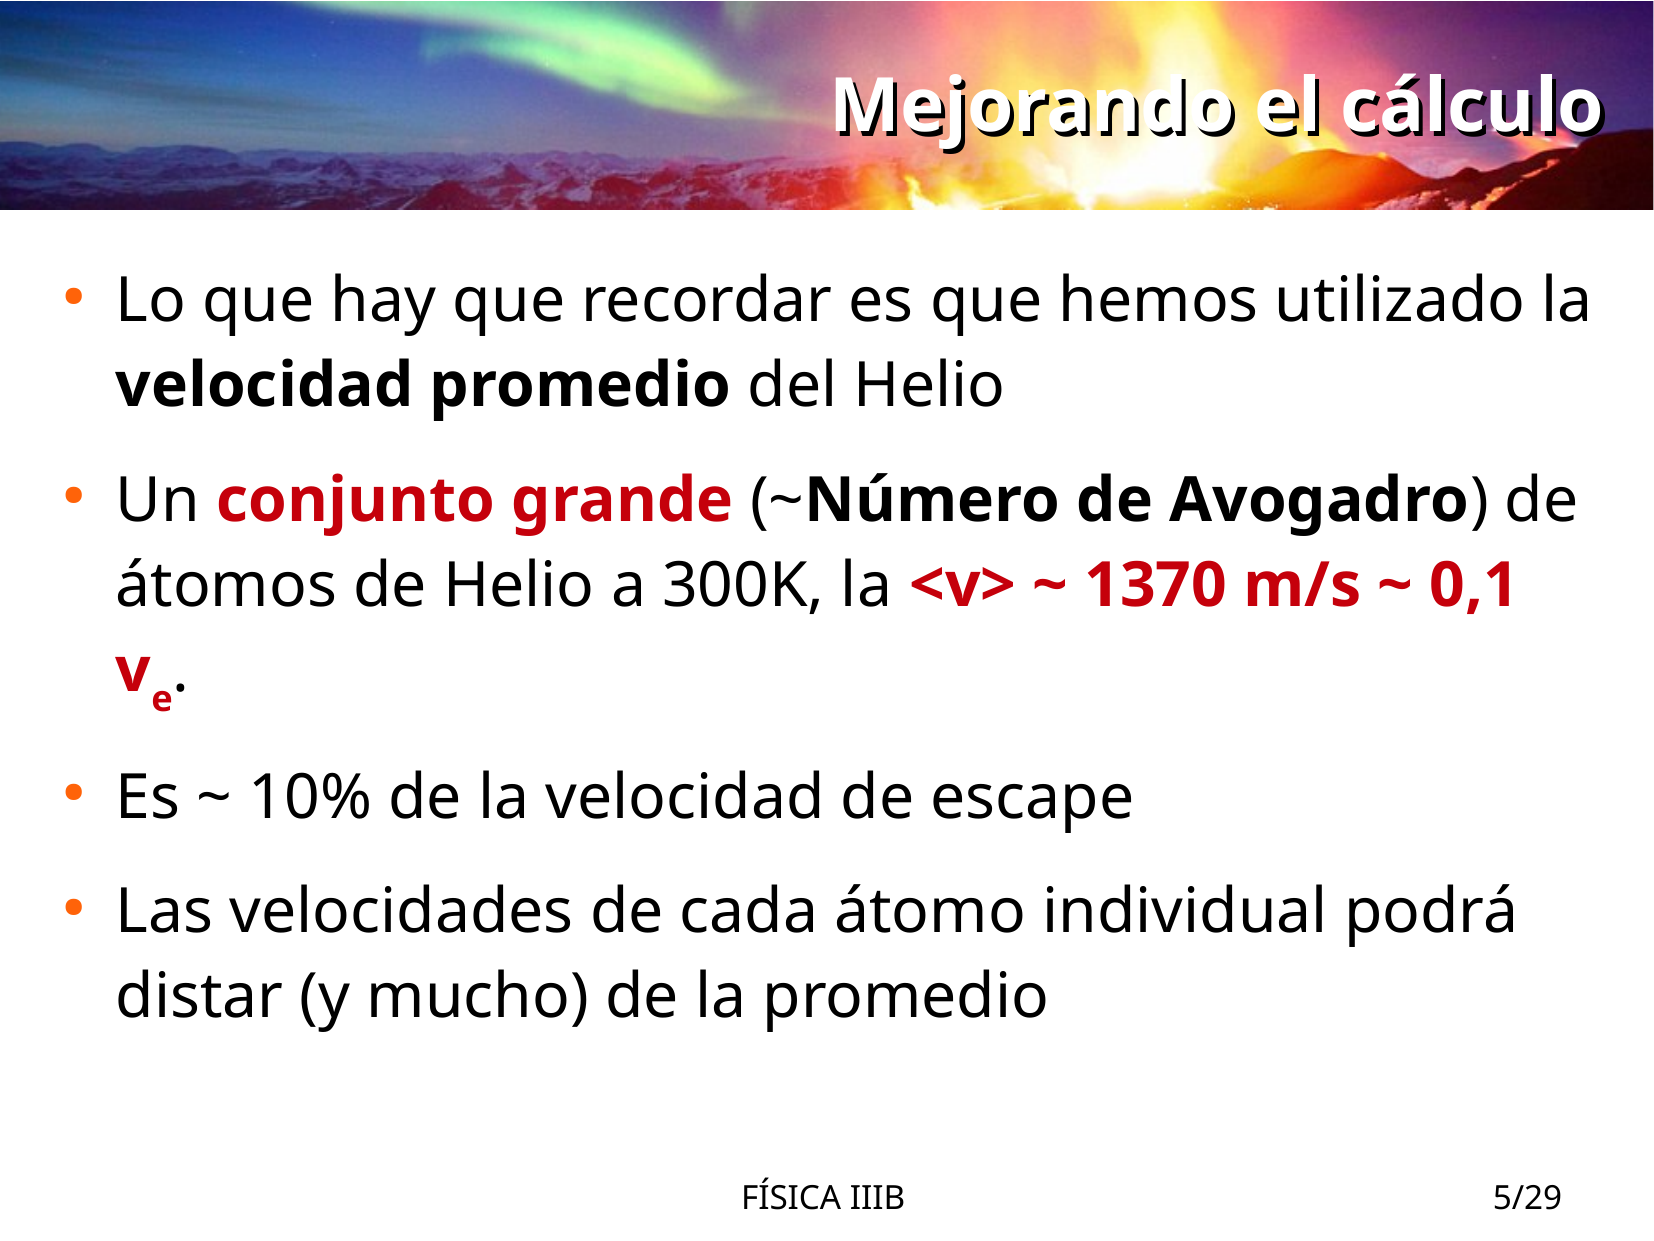

# Mejorando el cálculo
Lo que hay que recordar es que hemos utilizado la velocidad promedio del Helio
Un conjunto grande (~Número de Avogadro) de átomos de Helio a 300K, la <v> ~ 1370 m/s ~ 0,1 ve.
Es ~ 10% de la velocidad de escape
Las velocidades de cada átomo individual podrá distar (y mucho) de la promedio
FÍSICA IIIB
5